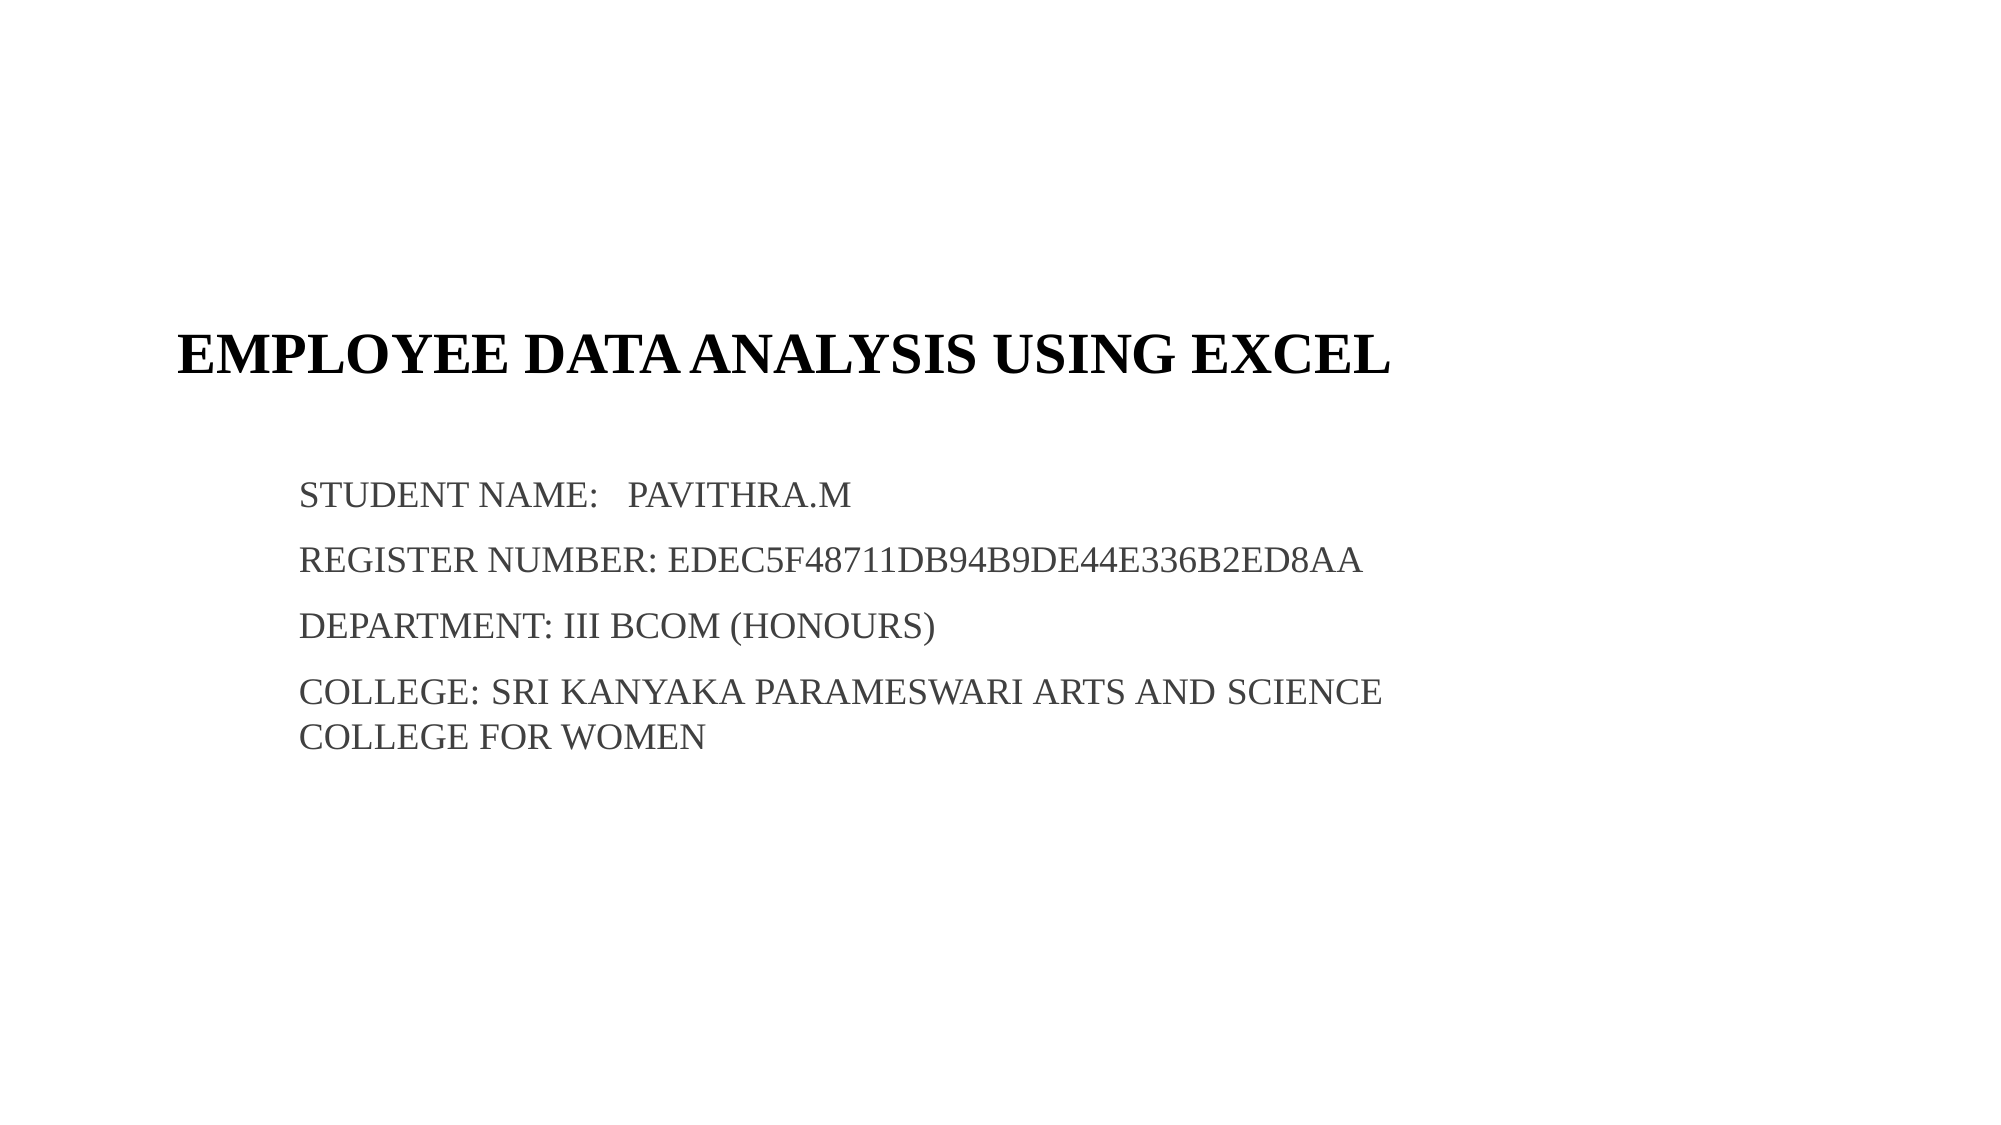

# EMPLOYEE DATA ANALYSIS USING EXCEL
STUDENT NAME: PAVITHRA.M
REGISTER NUMBER: EDEC5F48711DB94B9DE44E336B2ED8AA
DEPARTMENT: III BCOM (HONOURS)
COLLEGE: SRI KANYAKA PARAMESWARI ARTS AND SCIENCE COLLEGE FOR WOMEN